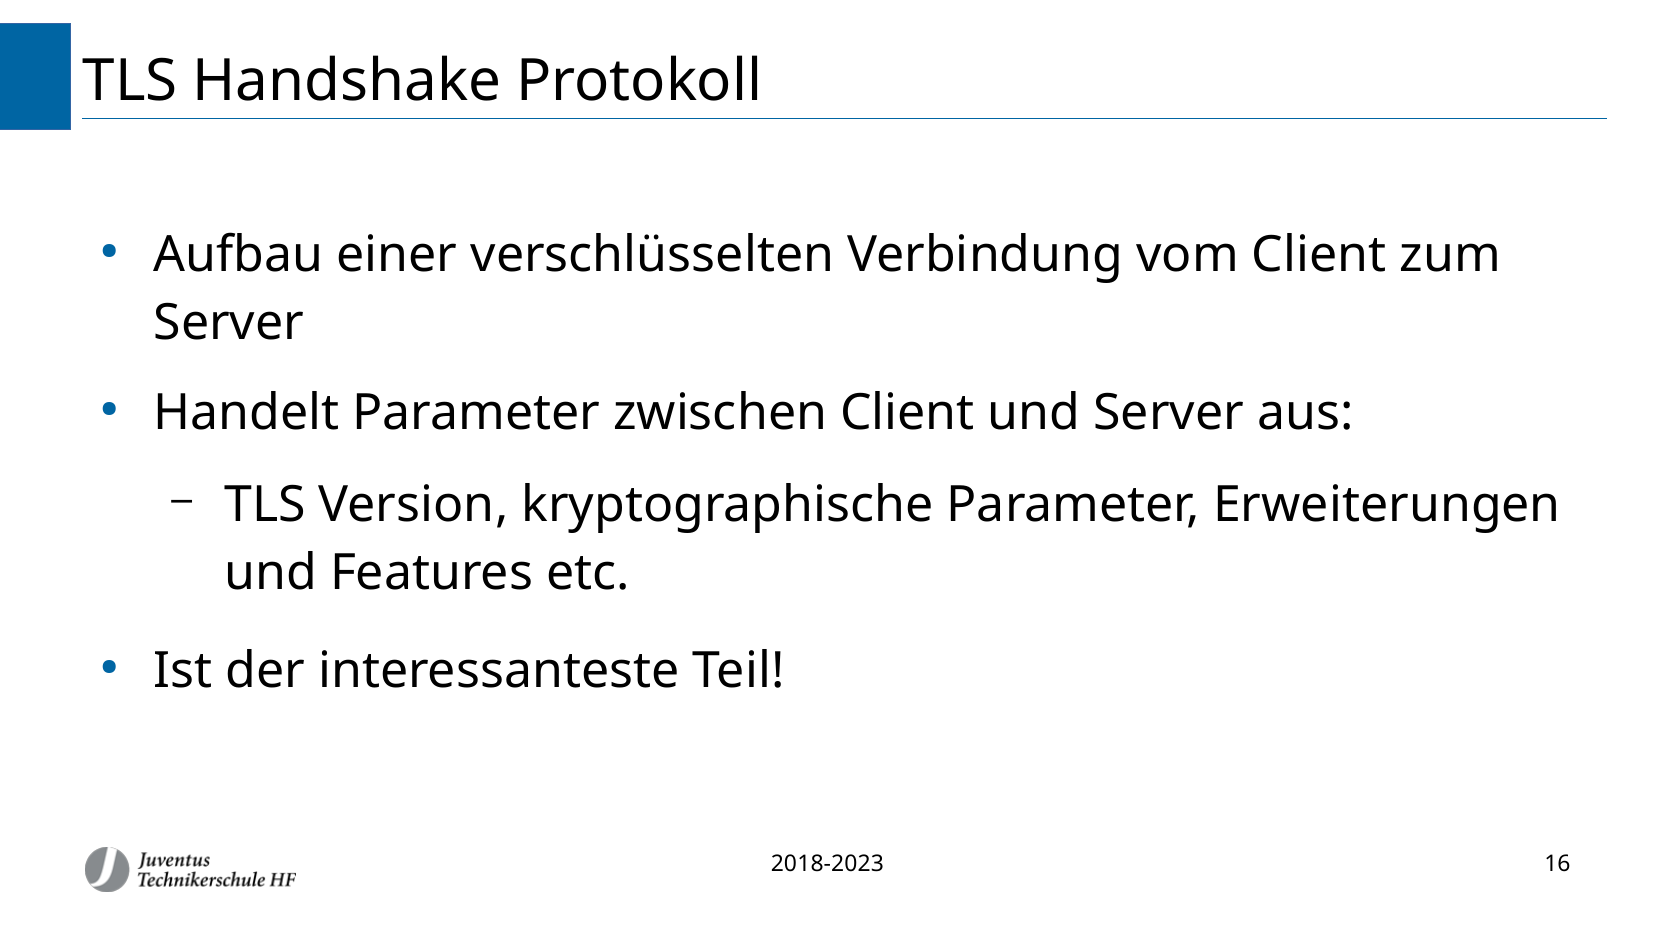

# TLS Handshake Protokoll
Aufbau einer verschlüsselten Verbindung vom Client zum Server
Handelt Parameter zwischen Client und Server aus:
TLS Version, kryptographische Parameter, Erweiterungen und Features etc.
Ist der interessanteste Teil!
2018-2023
16